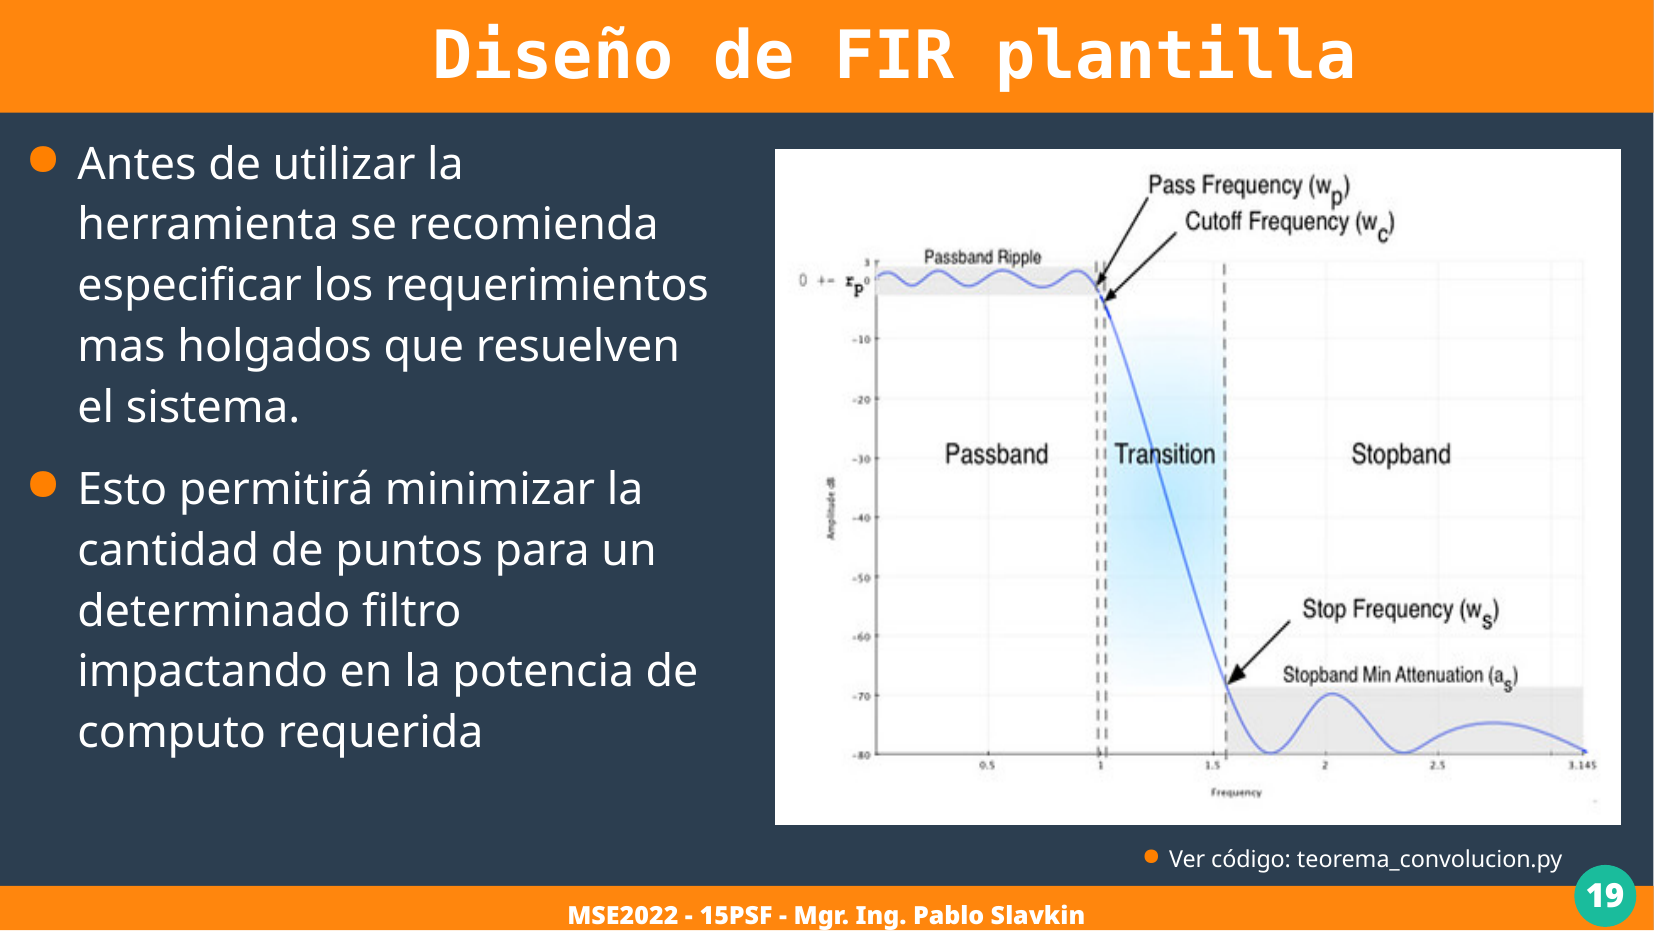

Diseño de FIR plantilla
# Antes de utilizar la herramienta se recomienda especificar los requerimientos mas holgados que resuelven el sistema.
Esto permitirá minimizar la cantidad de puntos para un determinado filtro impactando en la potencia de computo requerida
Ver código: teorema_convolucion.py
MSE2022 - 15PSF - Mgr. Ing. Pablo Slavkin